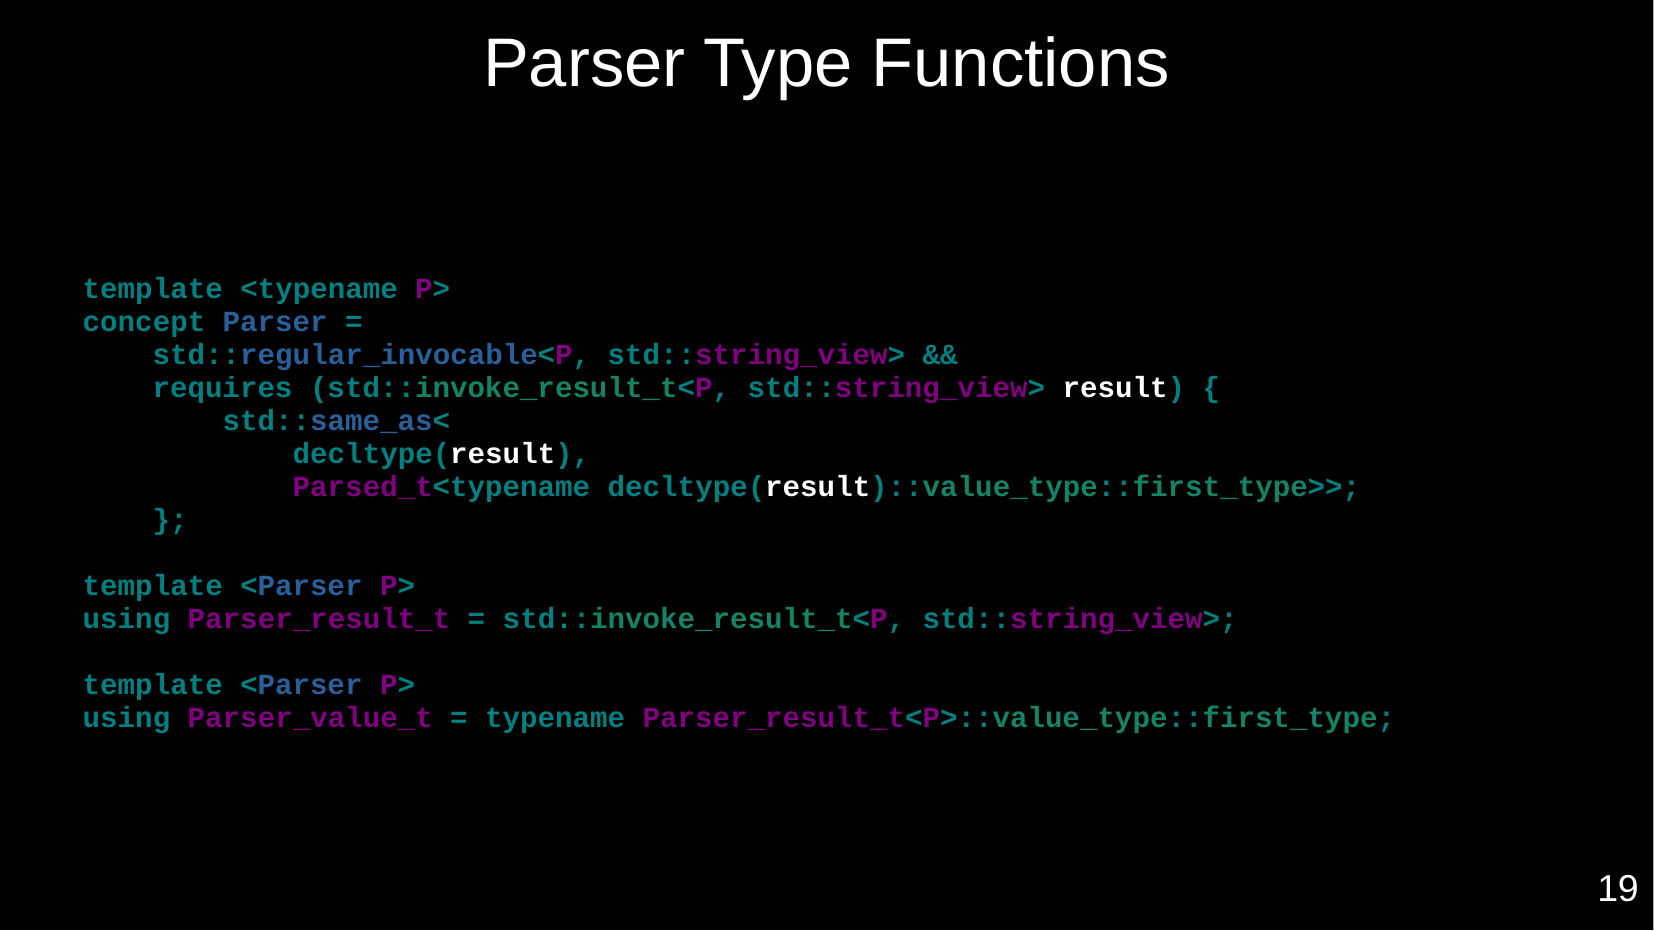

Parser Type Functions
# template <typename P>
concept Parser =
 std::regular_invocable<P, std::string_view> &&
 requires (std::invoke_result_t<P, std::string_view> result) {
 std::same_as<
 decltype(result),
 Parsed_t<typename decltype(result)::value_type::first_type>>;
 };
template <Parser P>
using Parser_result_t = std::invoke_result_t<P, std::string_view>;
template <Parser P>
using Parser_value_t = typename Parser_result_t<P>::value_type::first_type;